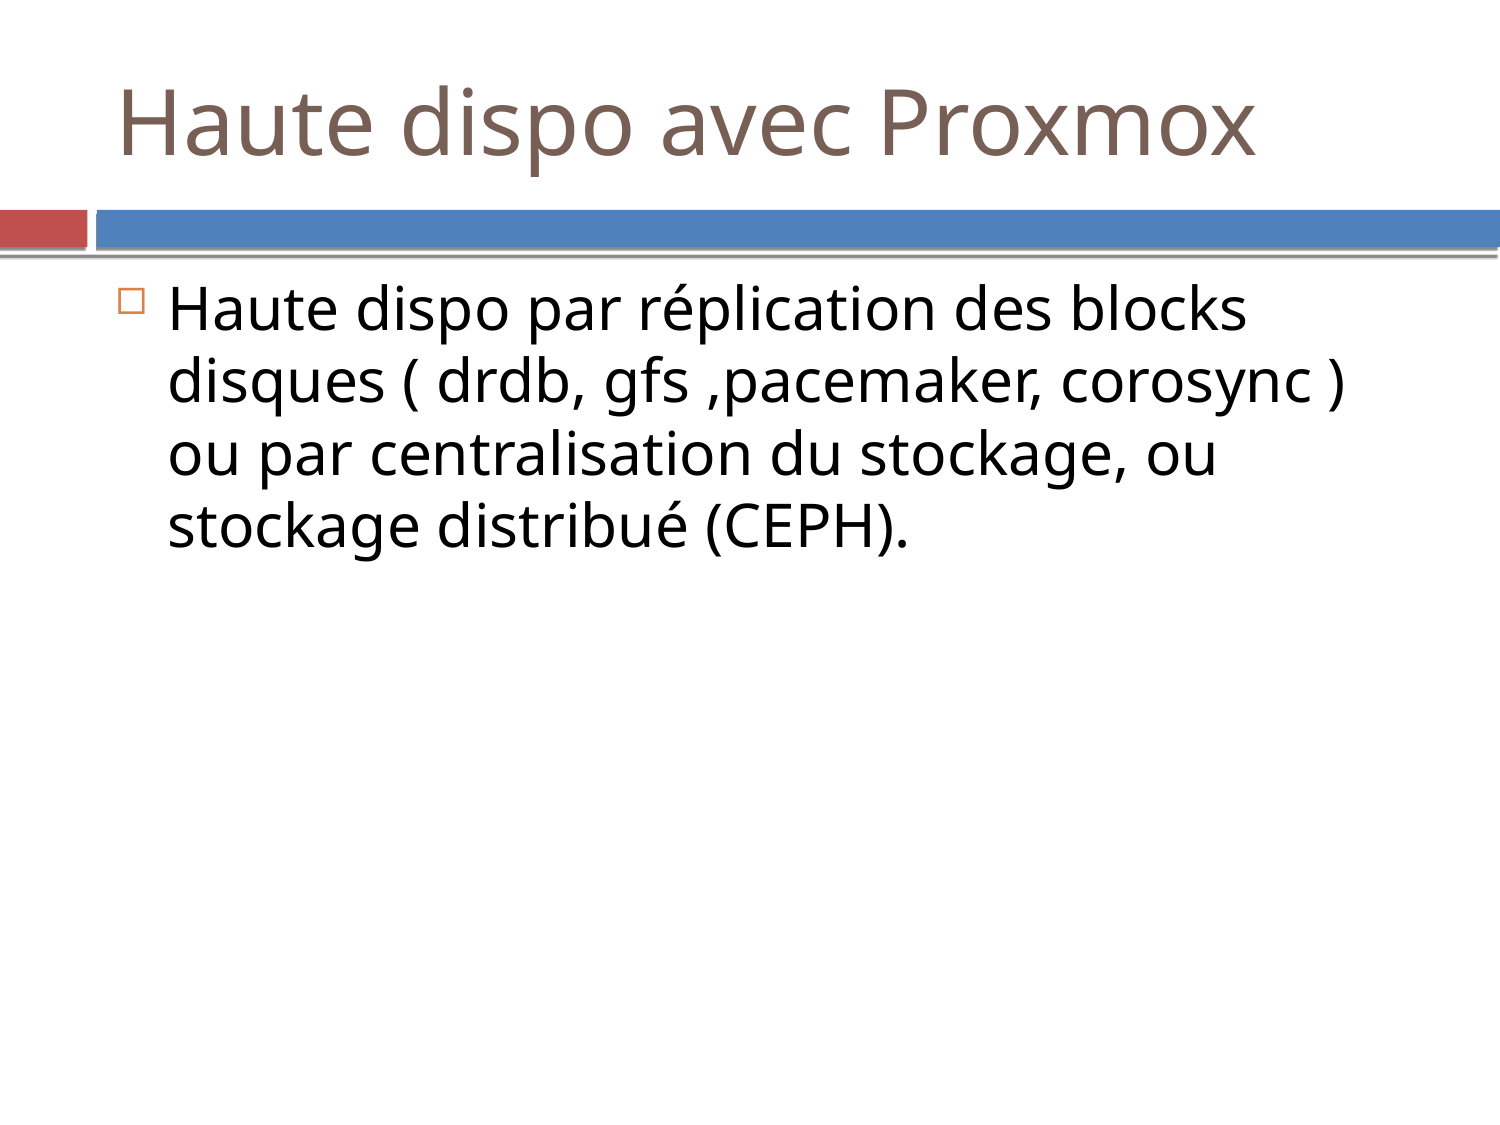

Haute dispo avec Proxmox
Haute dispo par réplication des blocks disques ( drdb, gfs ,pacemaker, corosync ) ou par centralisation du stockage, ou stockage distribué (CEPH).